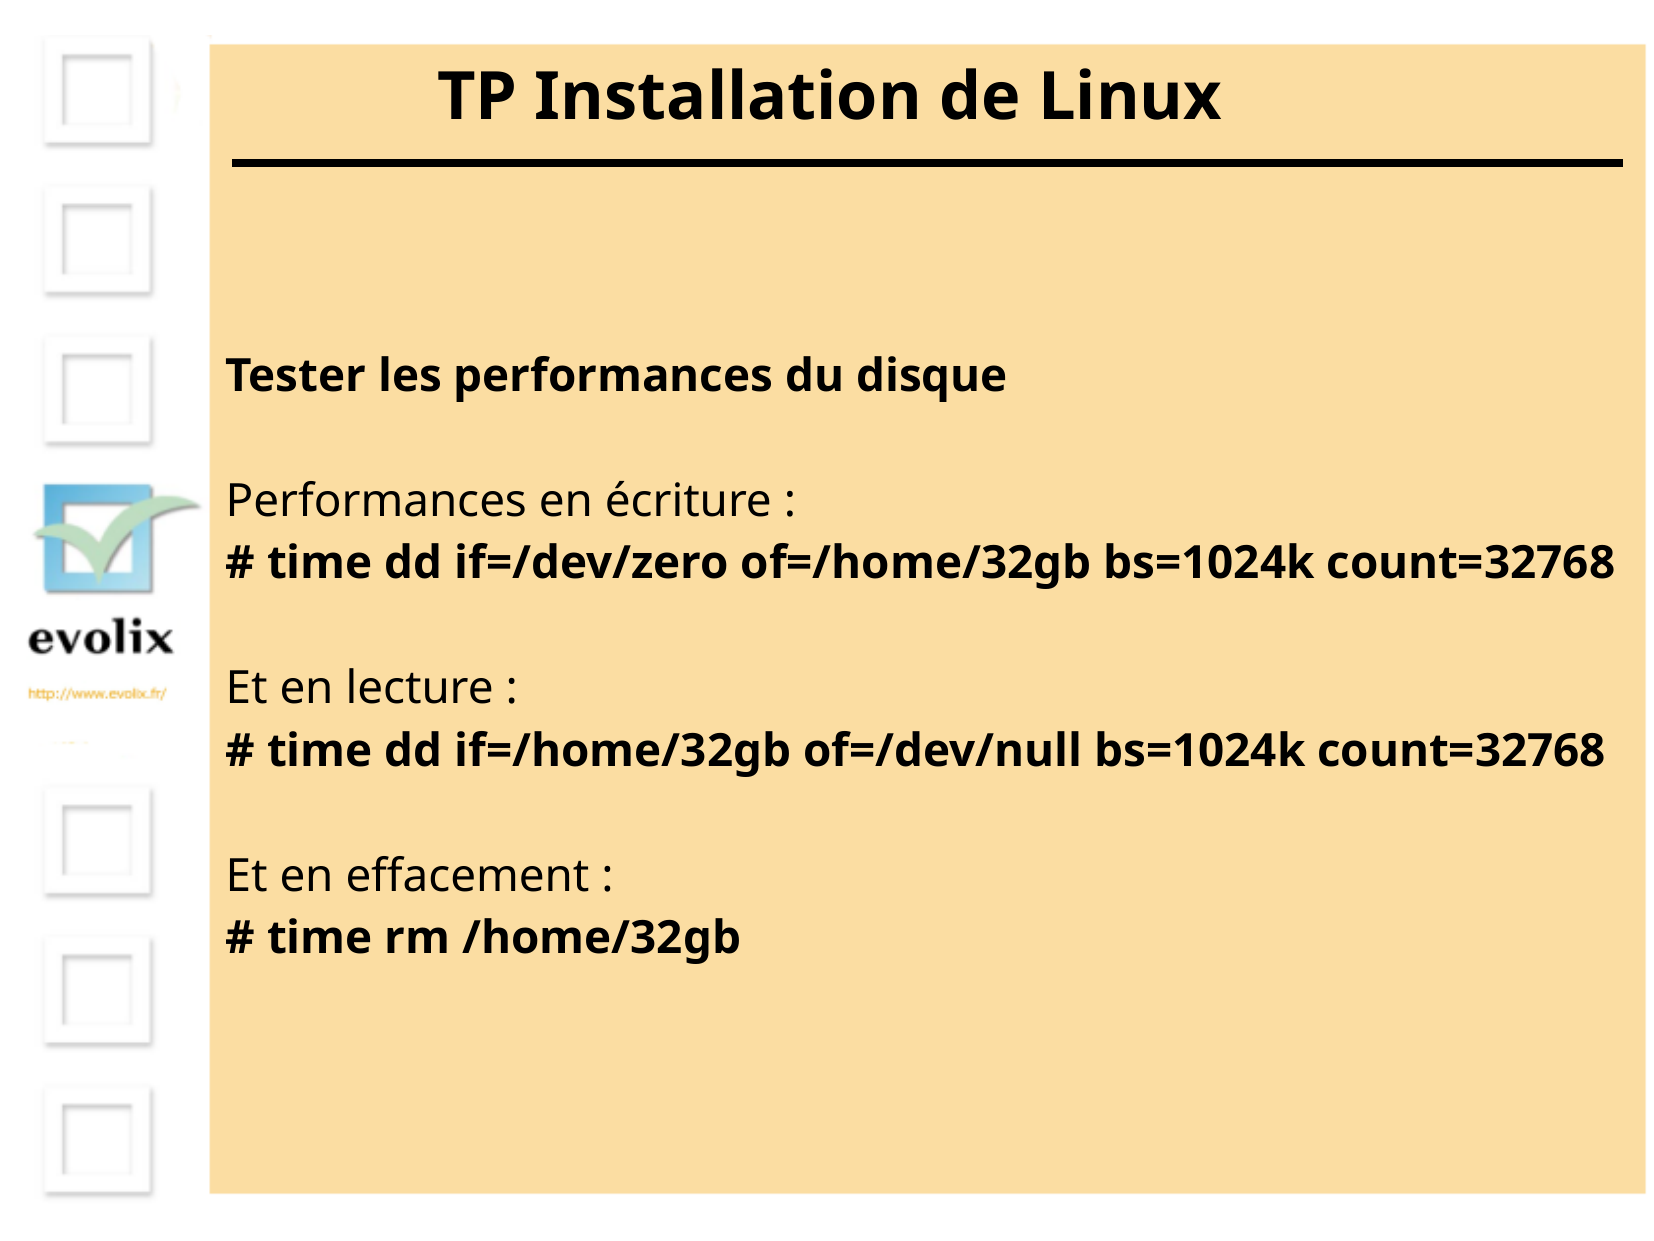

# TP Installation de Linux
Tester les performances du disque
Performances en écriture :
# time dd if=/dev/zero of=/home/32gb bs=1024k count=32768
Et en lecture :
# time dd if=/home/32gb of=/dev/null bs=1024k count=32768
Et en effacement :
# time rm /home/32gb